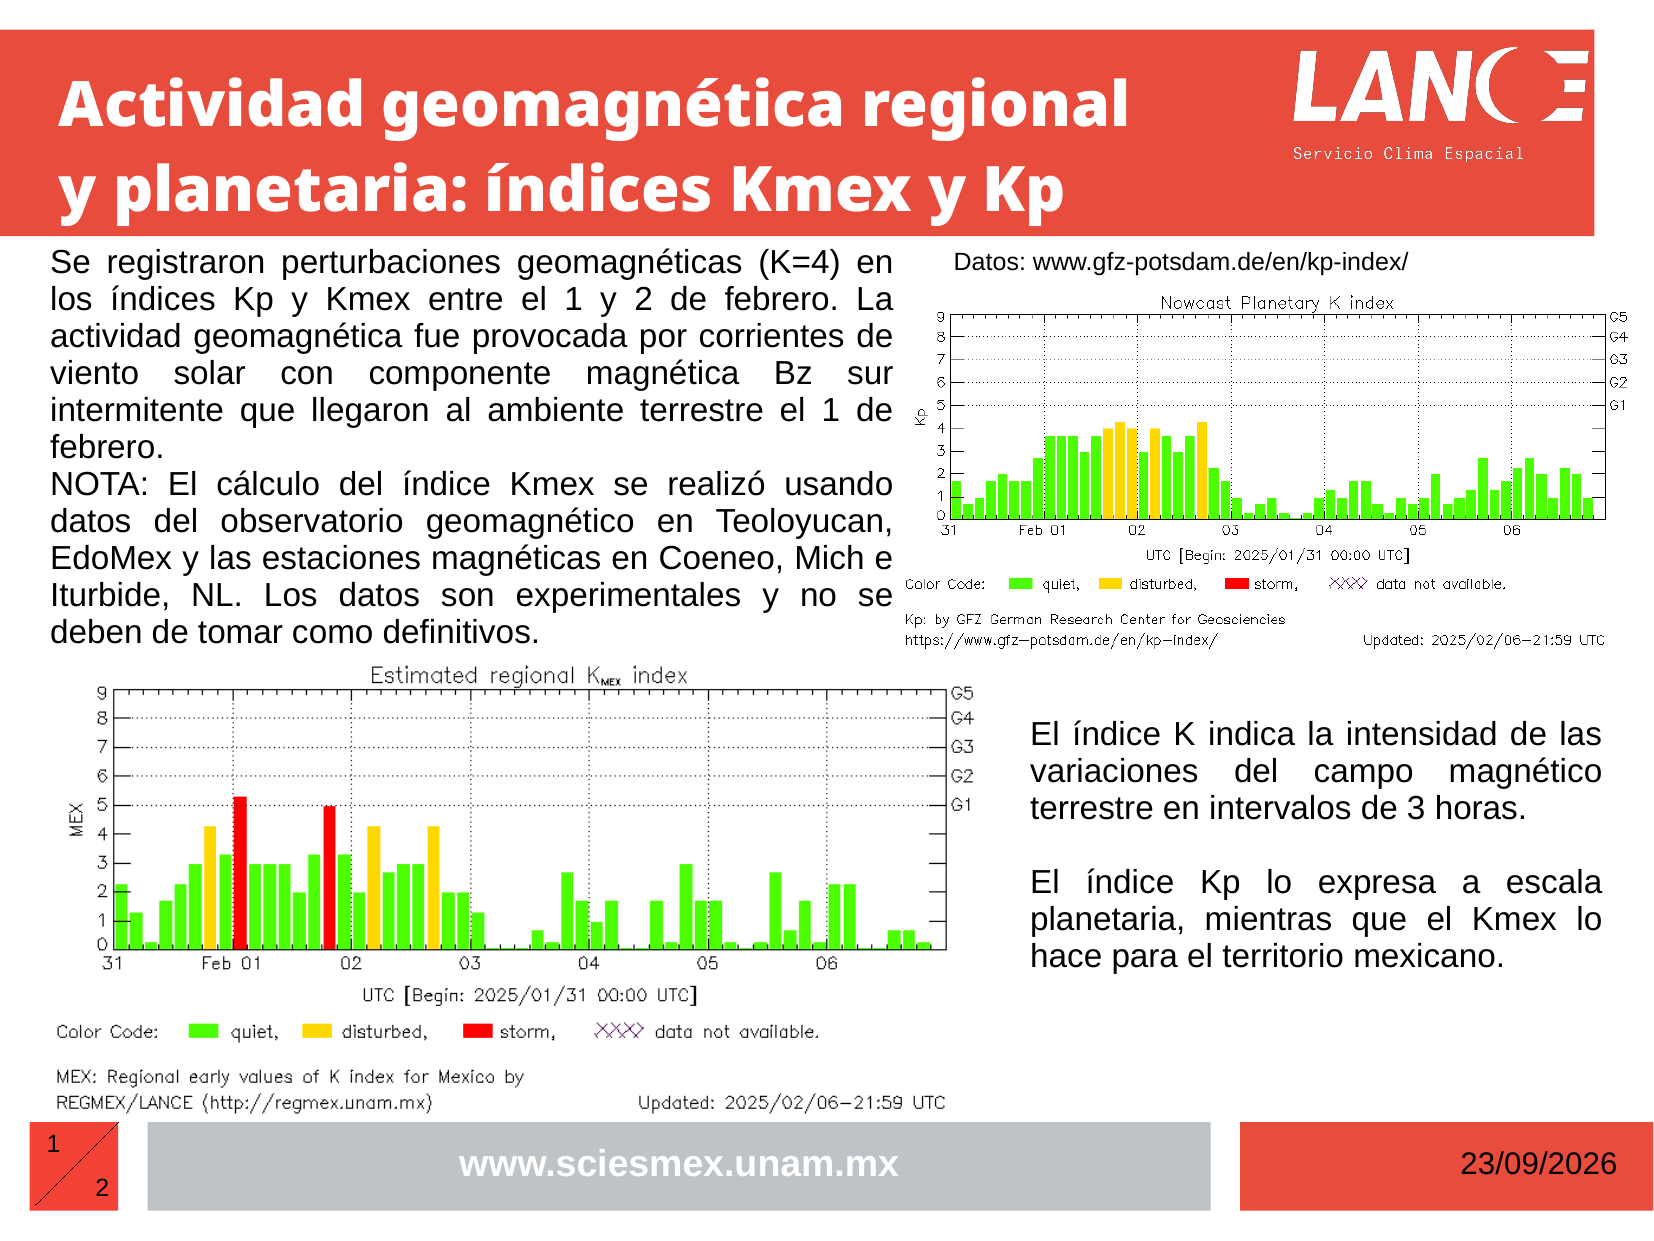

# Actividad geomagnética regional y planetaria: índices Kmex y Kp
Se registraron perturbaciones geomagnéticas (K=4) en los índices Kp y Kmex entre el 1 y 2 de febrero. La actividad geomagnética fue provocada por corrientes de viento solar con componente magnética Bz sur intermitente que llegaron al ambiente terrestre el 1 de febrero.
NOTA: El cálculo del índice Kmex se realizó usando datos del observatorio geomagnético en Teoloyucan, EdoMex y las estaciones magnéticas en Coeneo, Mich e Iturbide, NL. Los datos son experimentales y no se deben de tomar como definitivos.
Datos: www.gfz-potsdam.de/en/kp-index/
El índice K indica la intensidad de las variaciones del campo magnético terrestre en intervalos de 3 horas.
El índice Kp lo expresa a escala planetaria, mientras que el Kmex lo hace para el territorio mexicano.
www.sciesmex.unam.mx
2